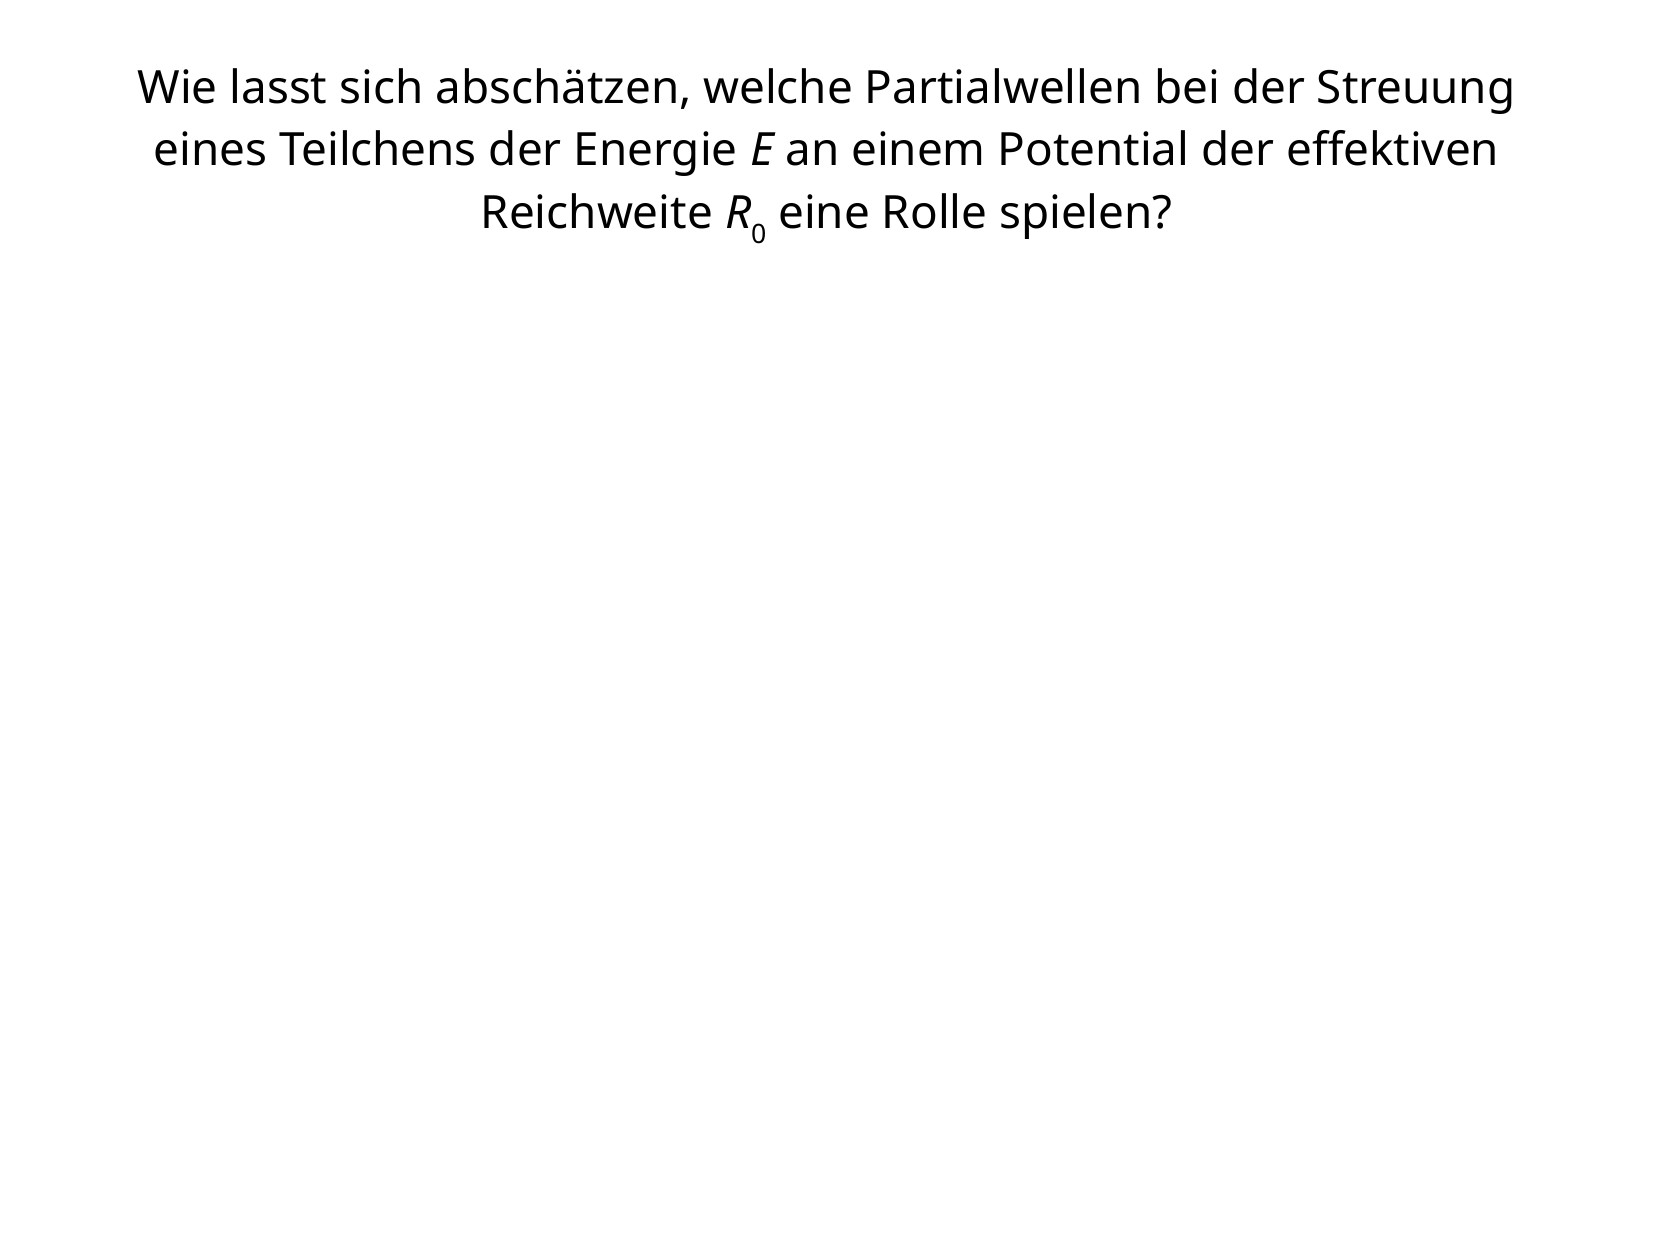

# Wie lasst sich abschätzen, welche Partialwellen bei der Streuung eines Teilchens der Energie E an einem Potential der effektiven Reichweite R0 eine Rolle spielen?